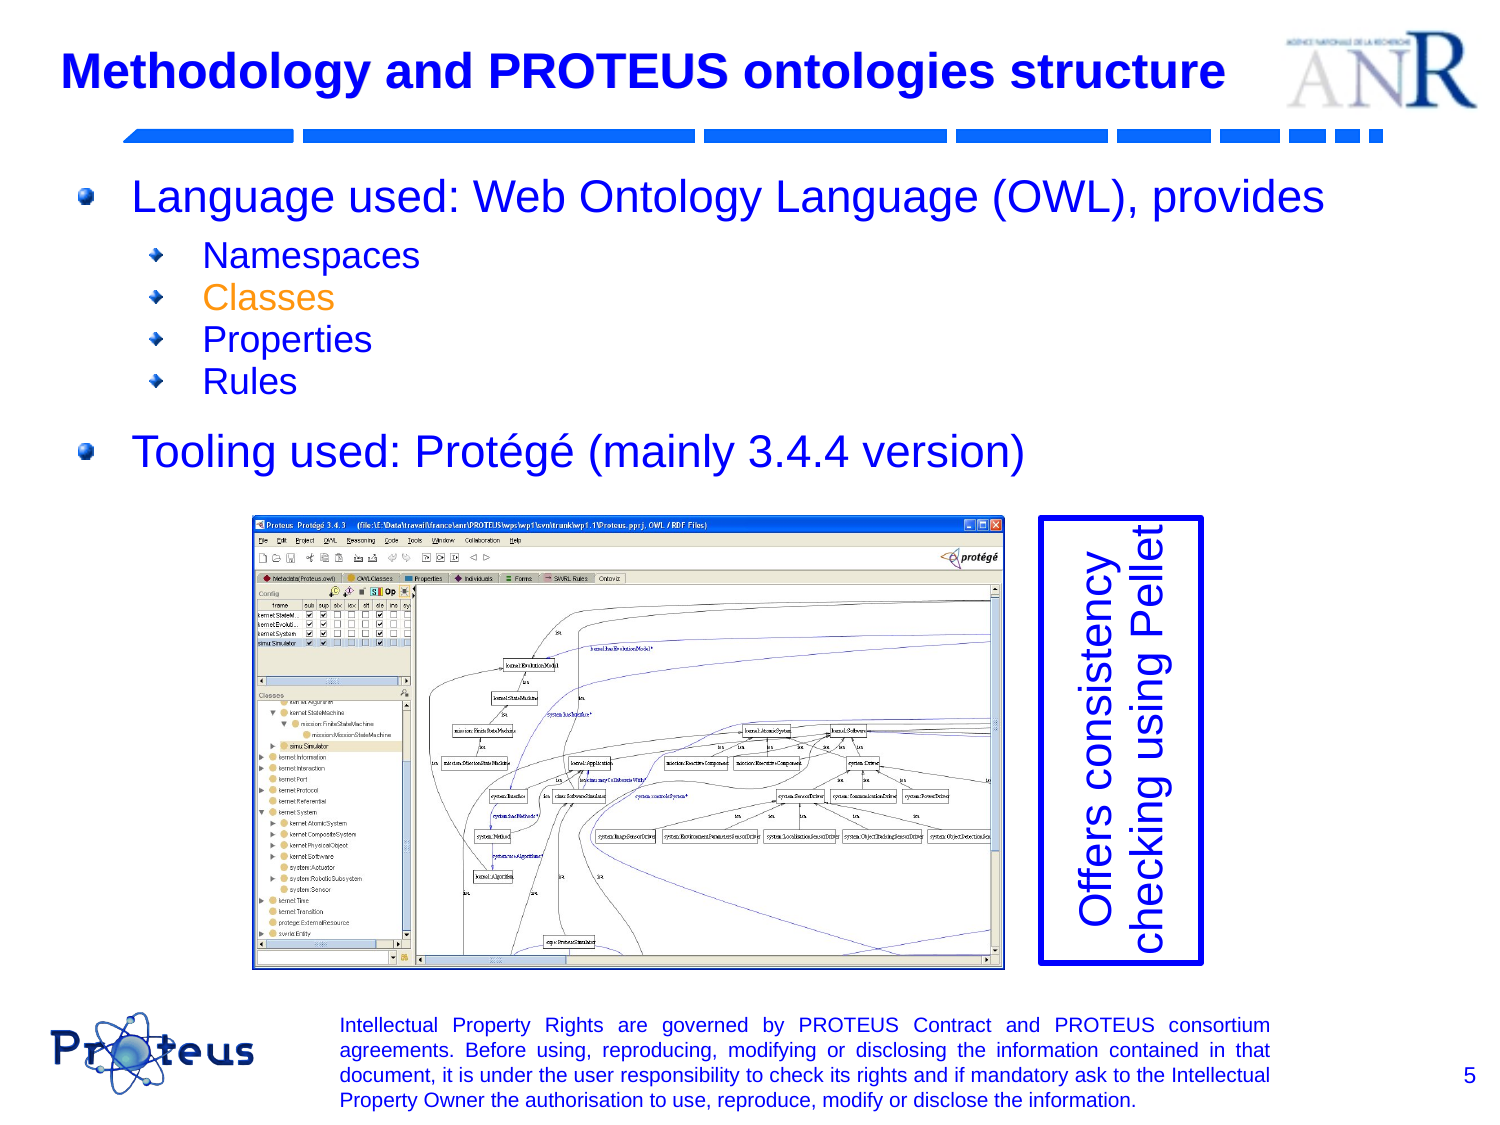

# Methodology and PROTEUS ontologies structure
Language used: Web Ontology Language (OWL), provides
Namespaces
Classes
Properties
Rules
Tooling used: Protégé (mainly 3.4.4 version)
Offers consistency checking using Pellet
5